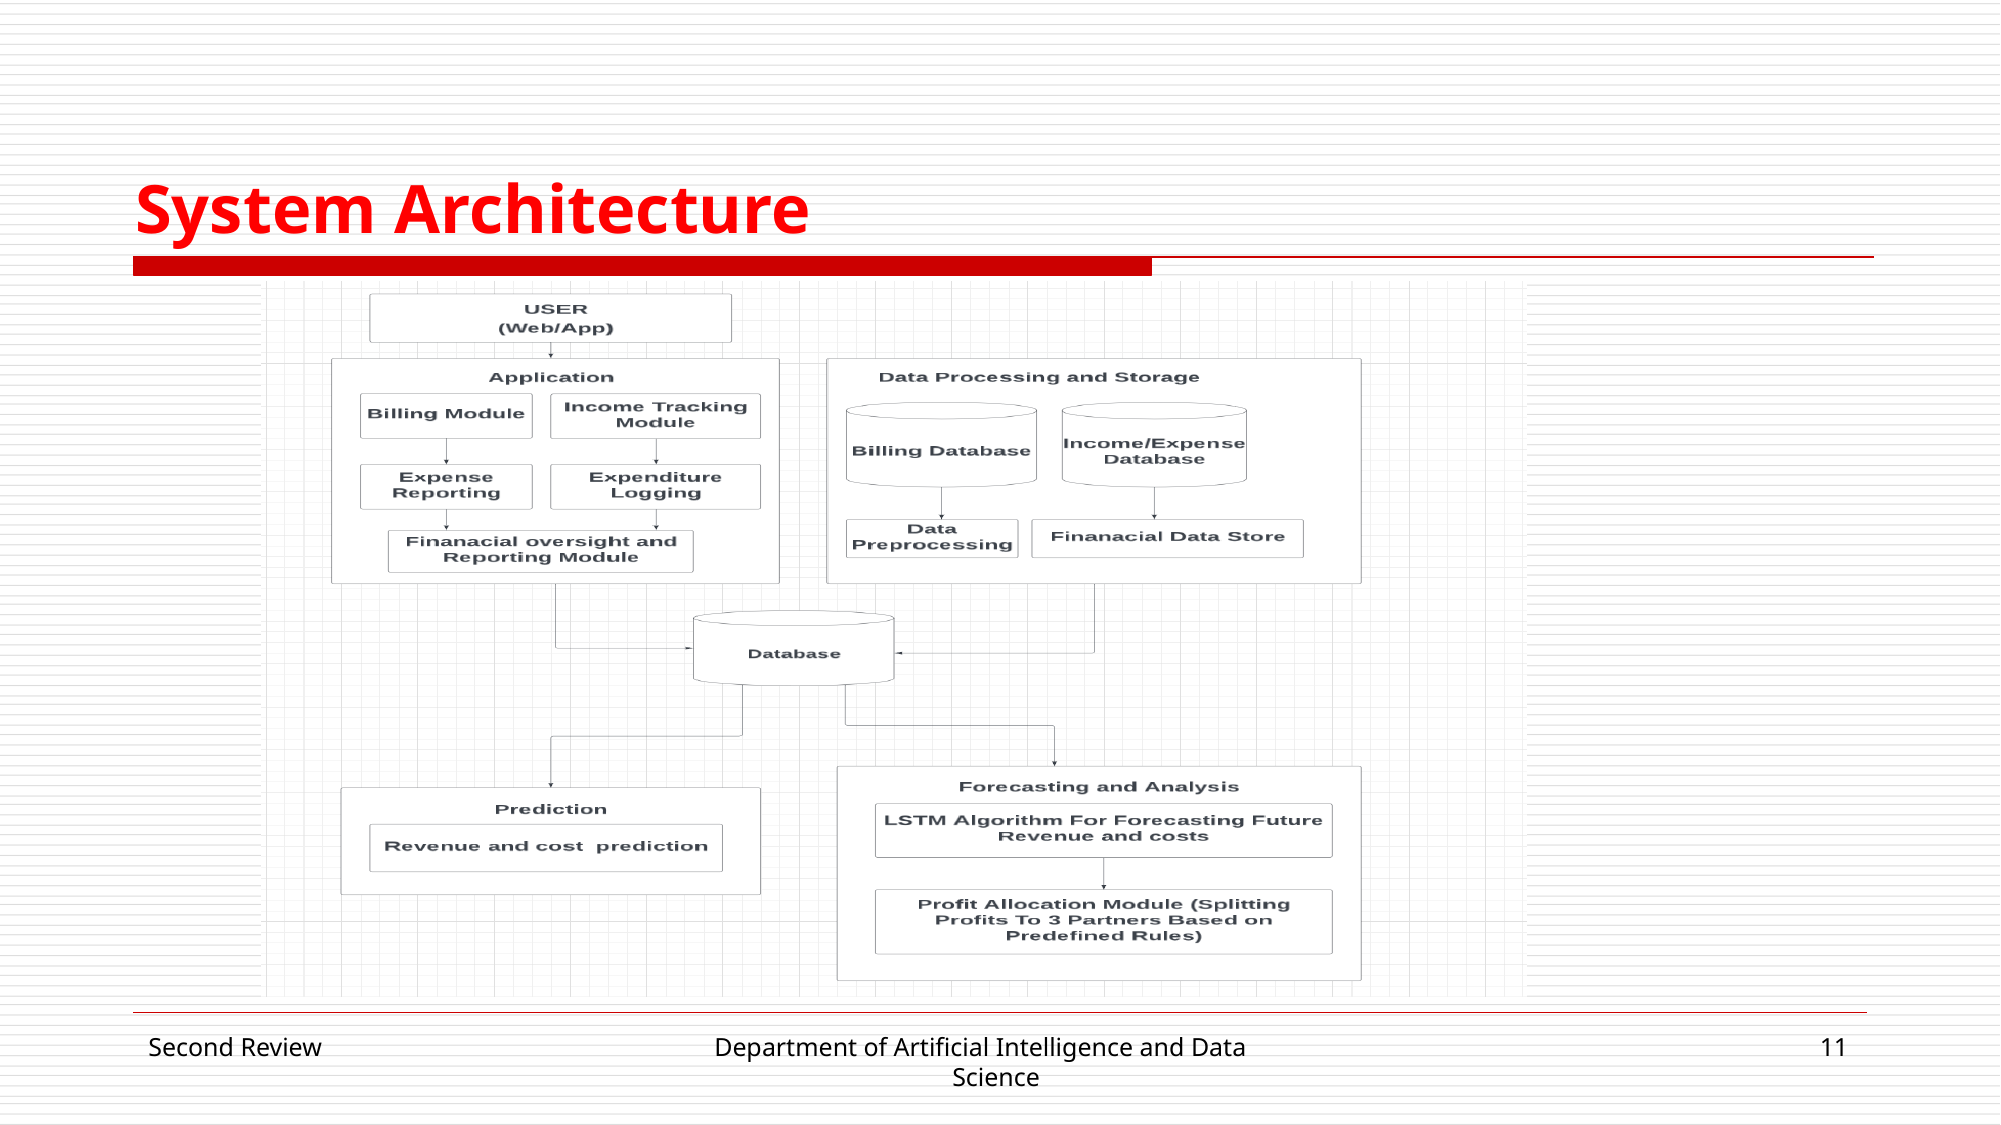

# System Architecture
Second Review
Department of Artificial Intelligence and Data Science